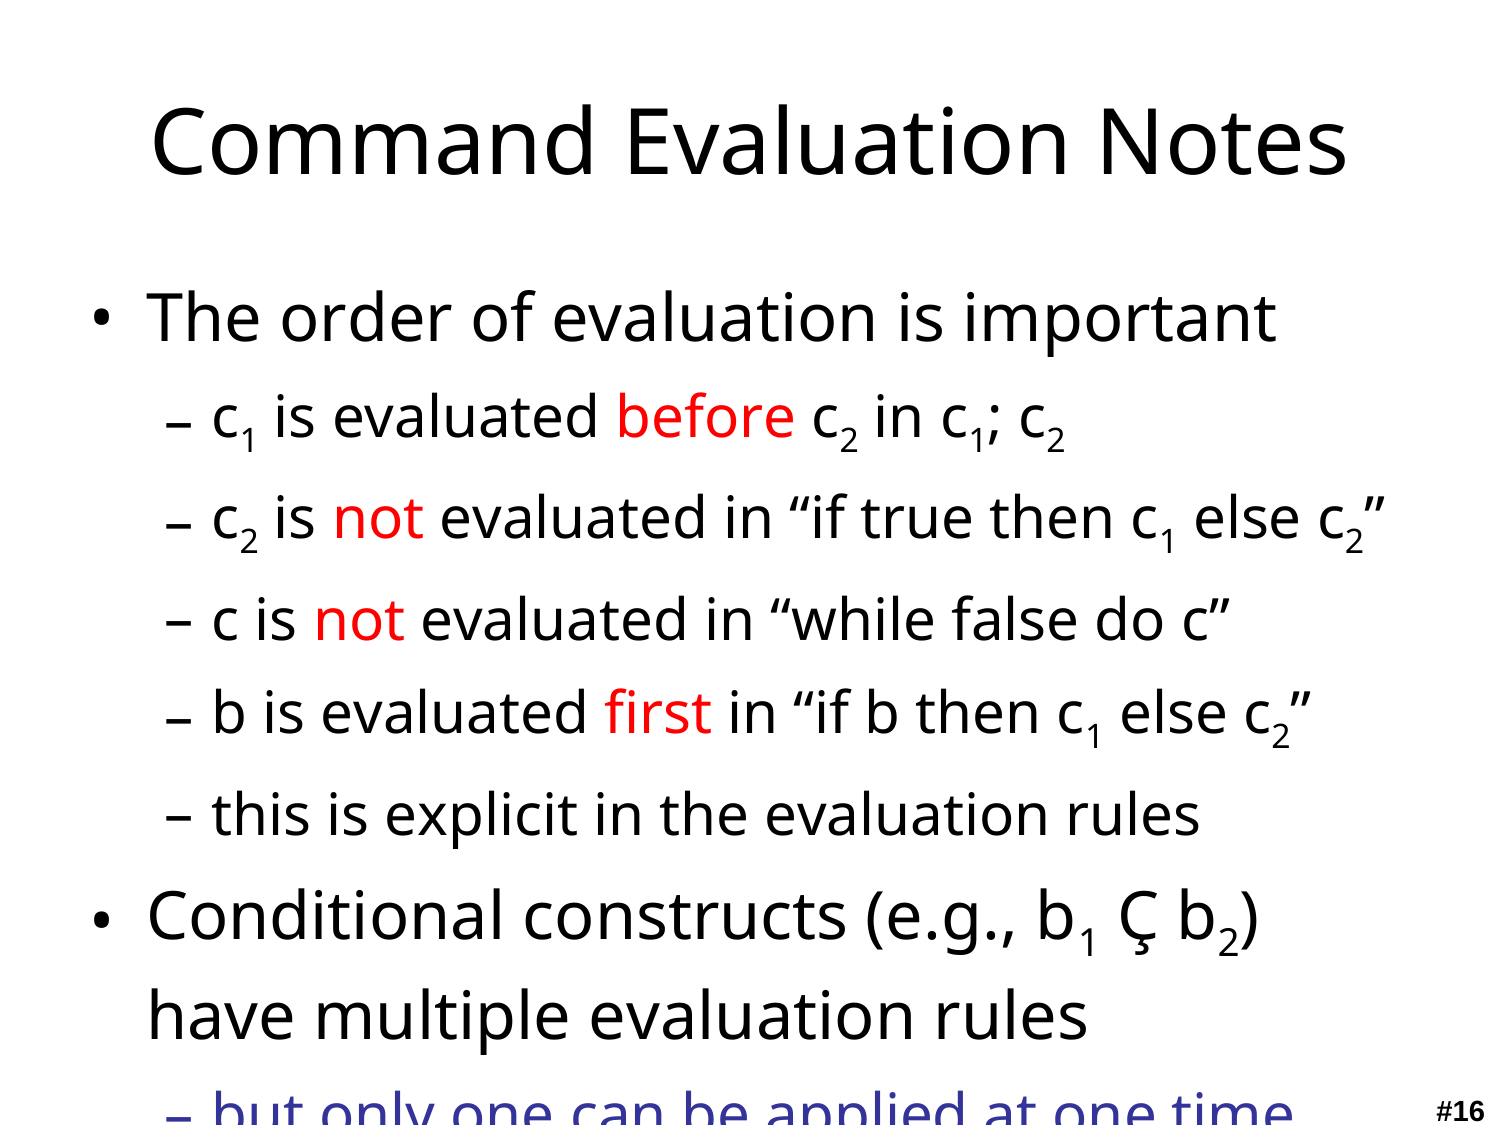

# Command Evaluation Notes
The order of evaluation is important
c1 is evaluated before c2 in c1; c2
c2 is not evaluated in “if true then c1 else c2”
c is not evaluated in “while false do c”
b is evaluated first in “if b then c1 else c2”
this is explicit in the evaluation rules
Conditional constructs (e.g., b1 Ç b2) have multiple evaluation rules
but only one can be applied at one time
16